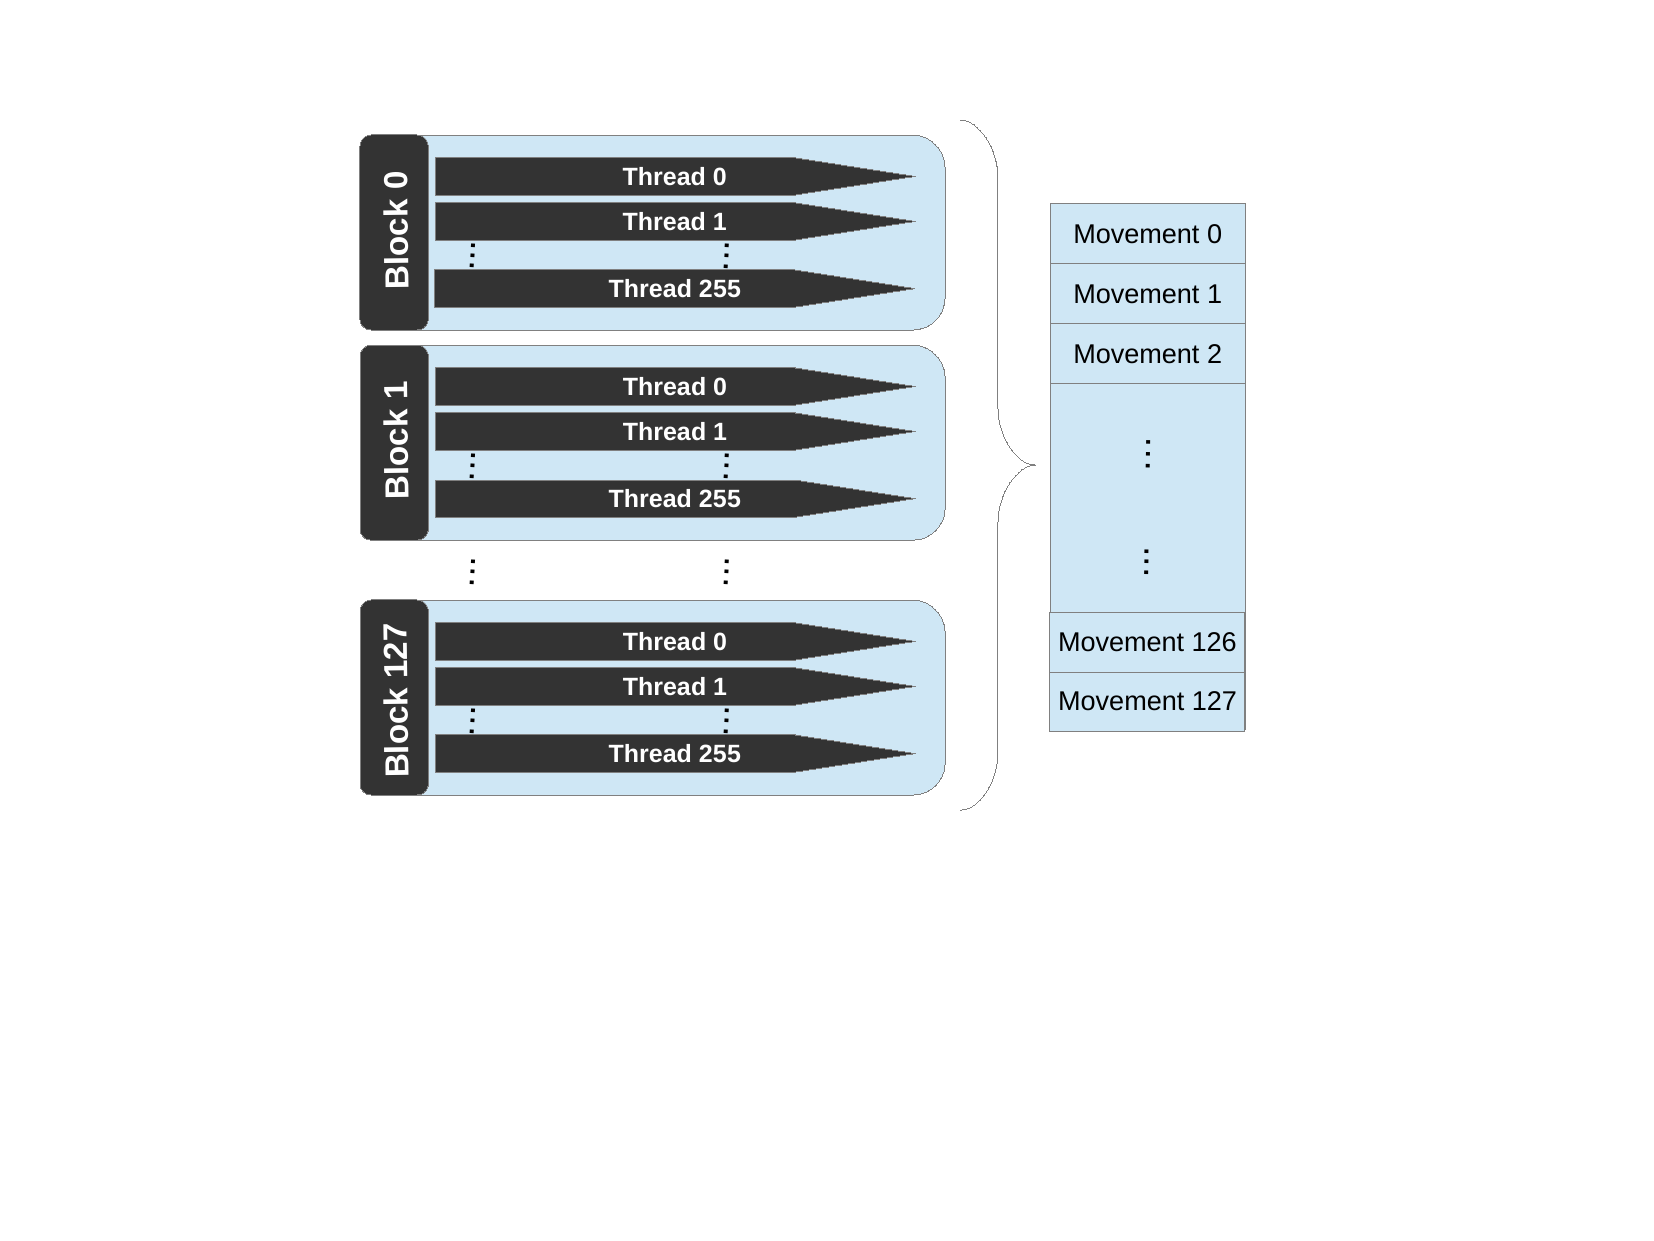

Thread 0
Thread 1
Movement 0
Block 0
...
...
Movement 1
Thread 255
Movement 2
Thread 0
Thread 1
Block 1
...
...
… ...
Thread 255
...
...
Movement 126
Thread 0
Thread 1
Movement 127
Block 127
...
...
Thread 255